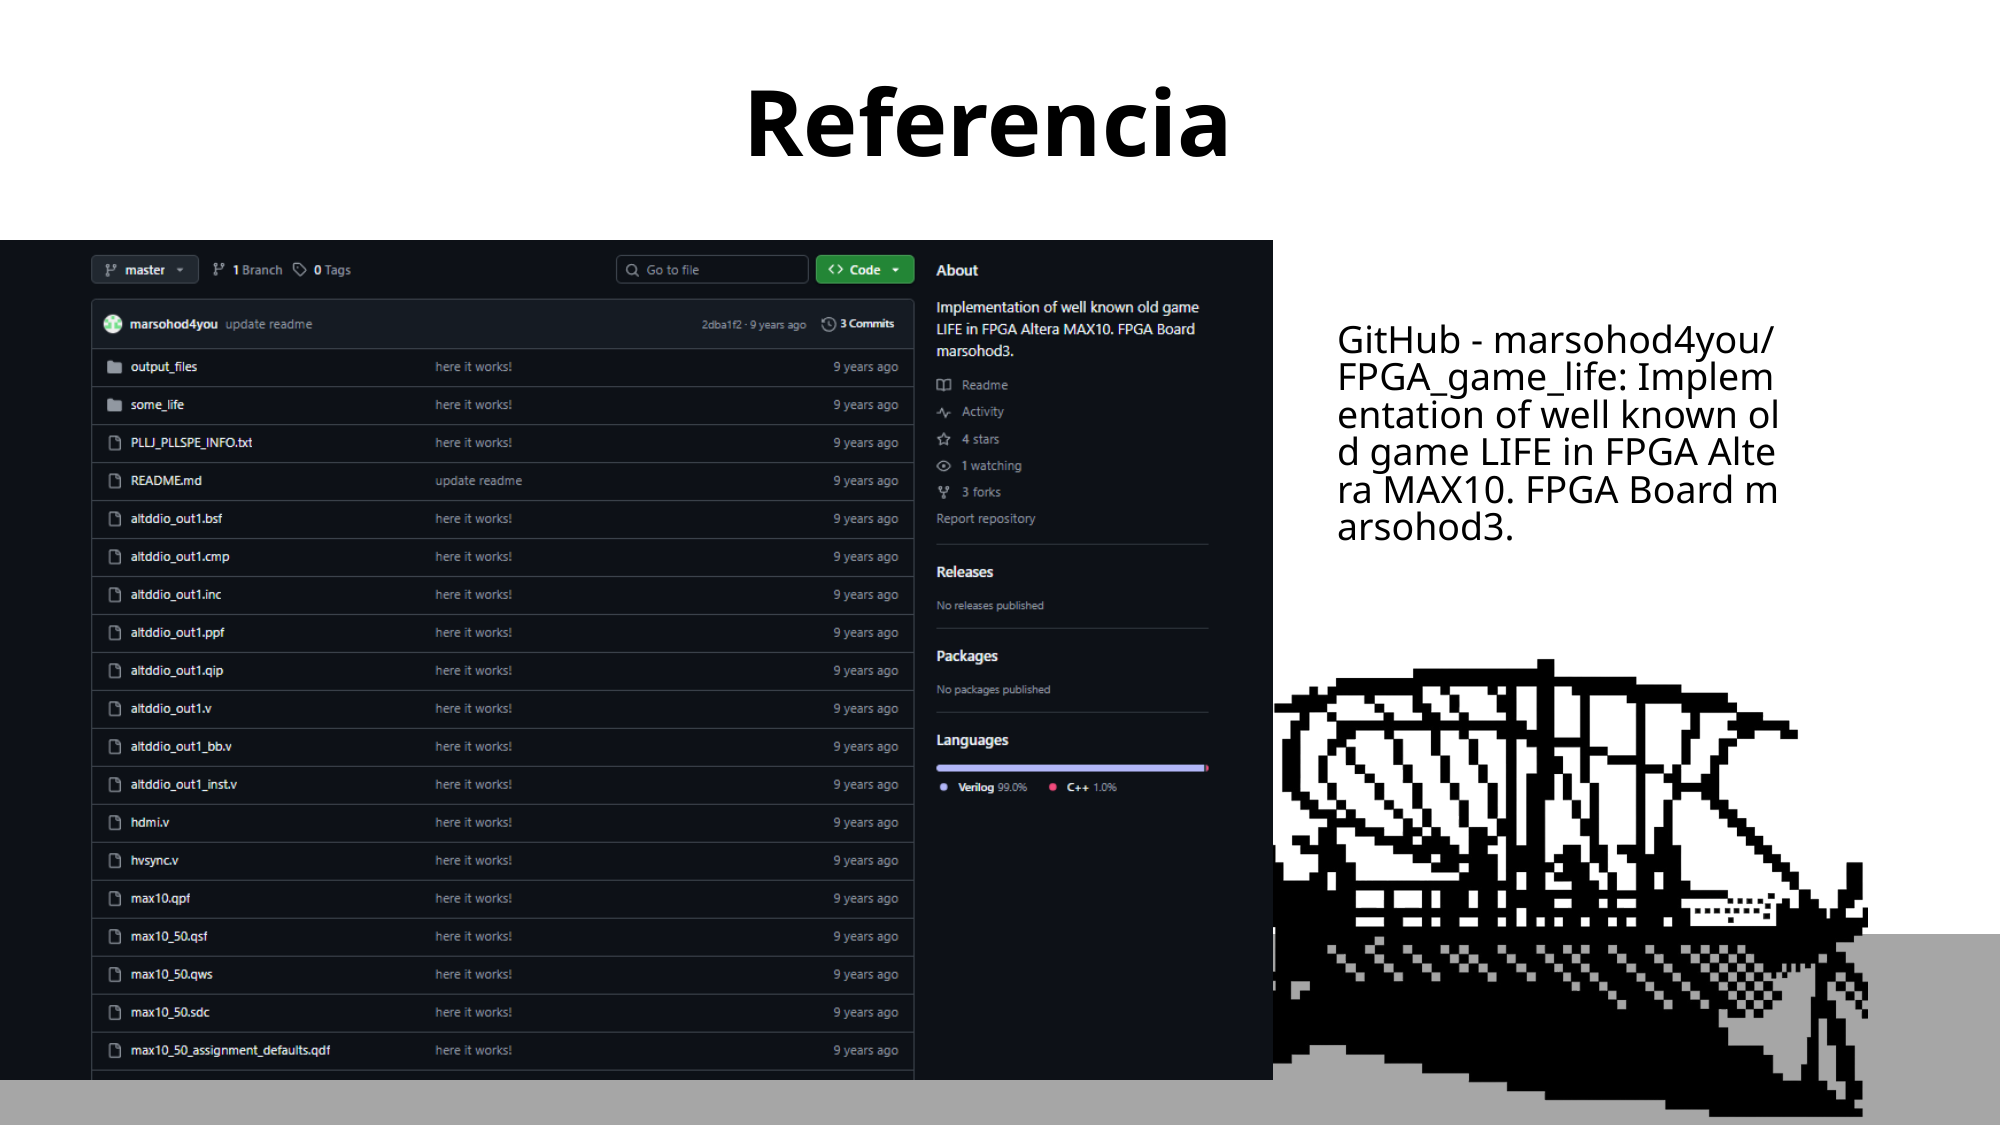

# Referencia
GitHub - marsohod4you/FPGA_game_life: Implementation of well known old game LIFE in FPGA Altera MAX10. FPGA Board marsohod3.